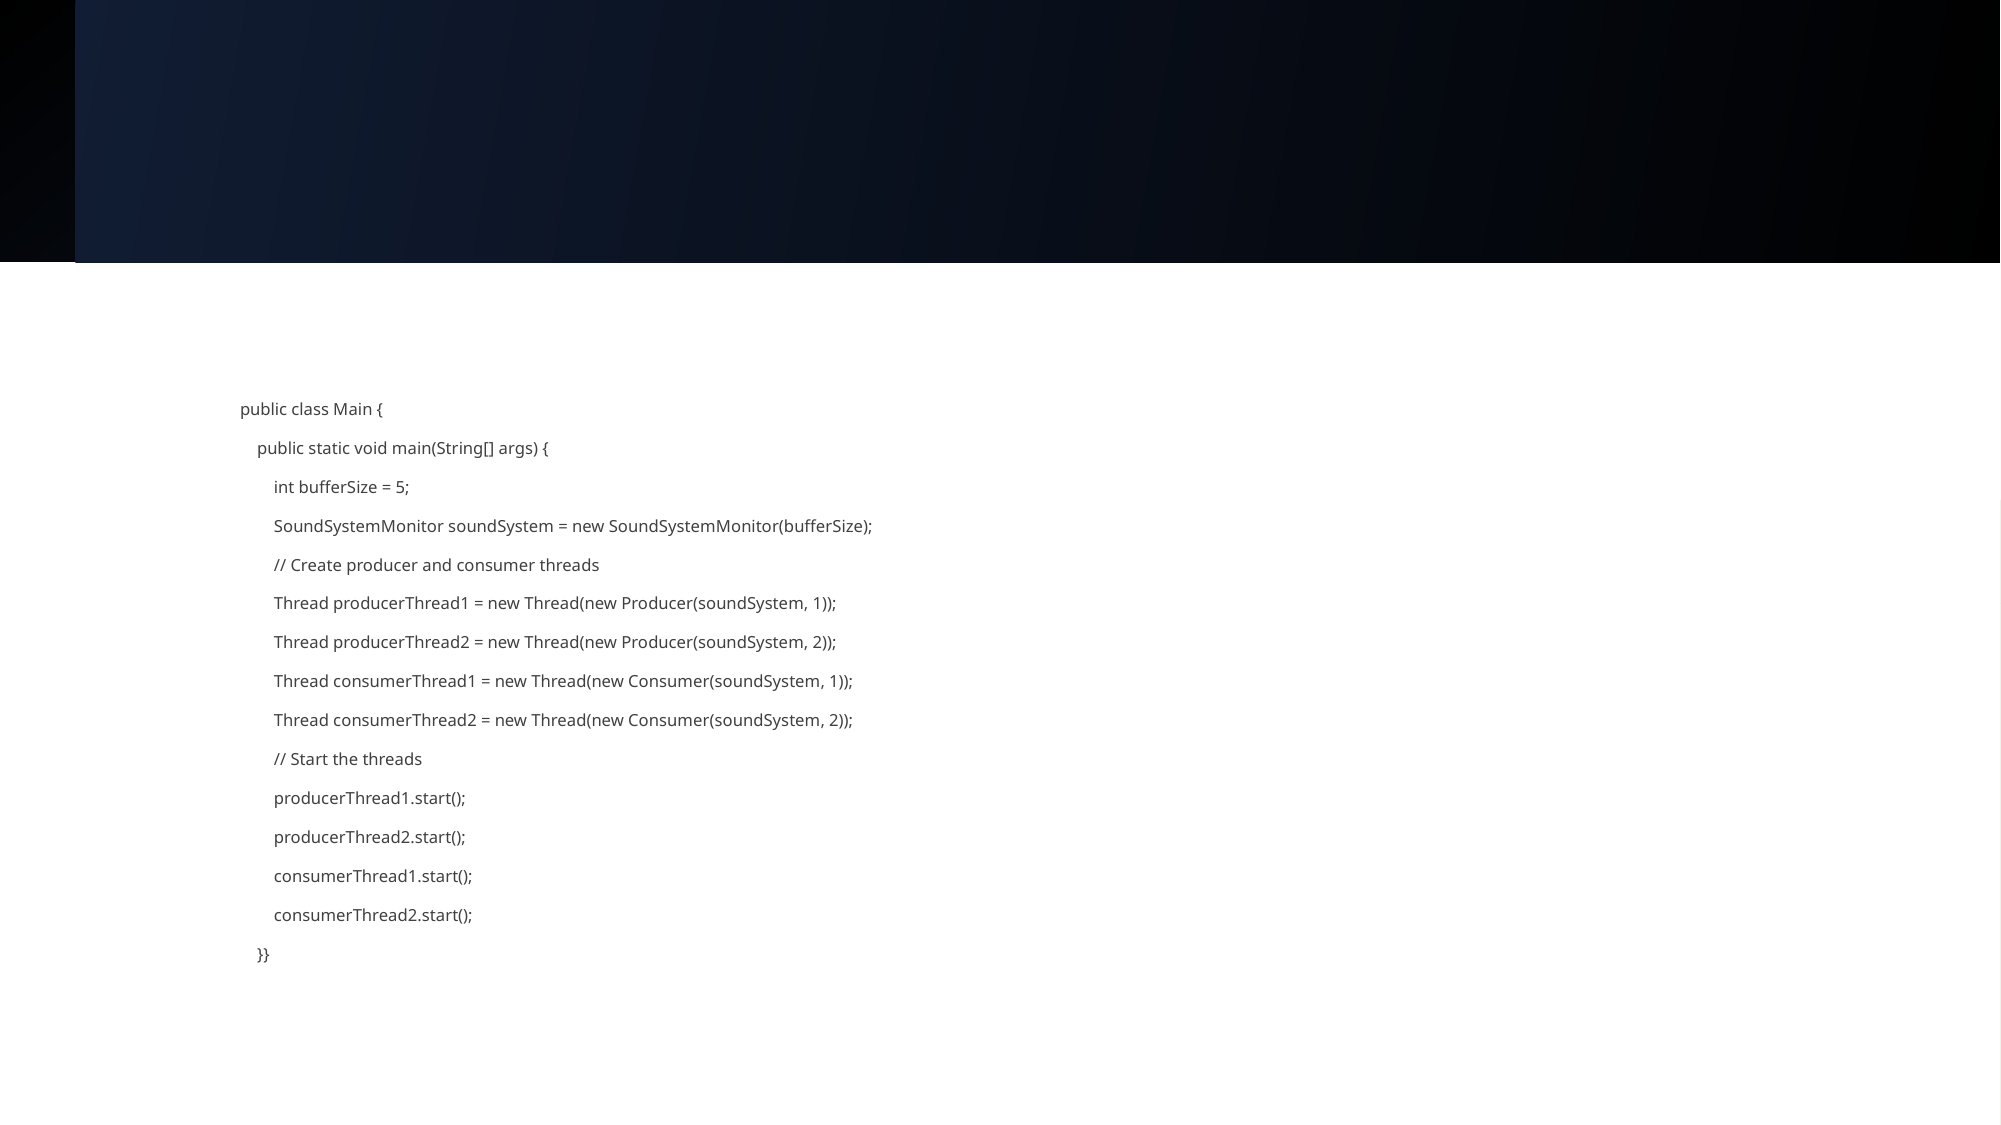

#
public class Main {
 public static void main(String[] args) {
 int bufferSize = 5;
 SoundSystemMonitor soundSystem = new SoundSystemMonitor(bufferSize);
 // Create producer and consumer threads
 Thread producerThread1 = new Thread(new Producer(soundSystem, 1));
 Thread producerThread2 = new Thread(new Producer(soundSystem, 2));
 Thread consumerThread1 = new Thread(new Consumer(soundSystem, 1));
 Thread consumerThread2 = new Thread(new Consumer(soundSystem, 2));
 // Start the threads
 producerThread1.start();
 producerThread2.start();
 consumerThread1.start();
 consumerThread2.start();
 }}